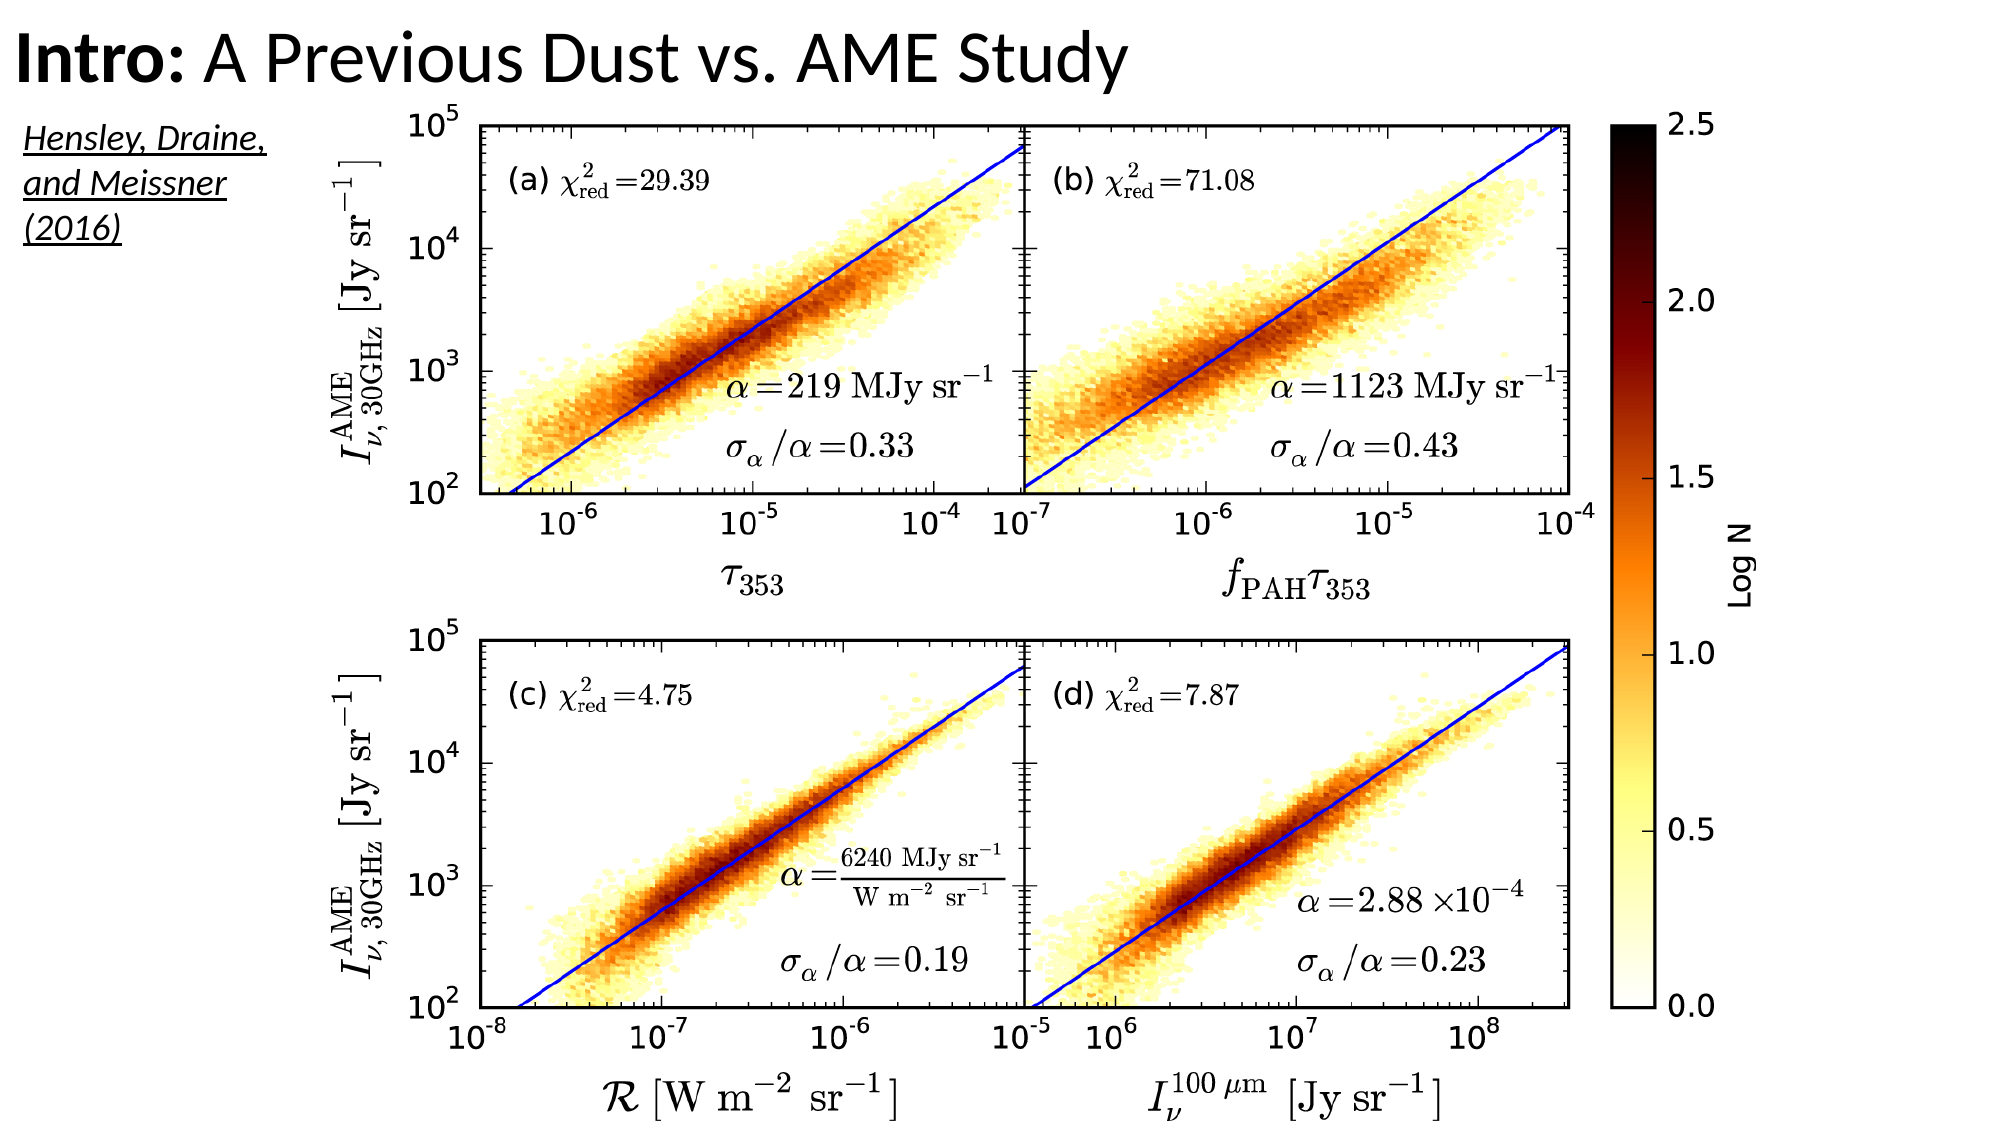

Intro: A Previous Dust vs. AME Study
Hensley, Draine, and Meissner (2016)